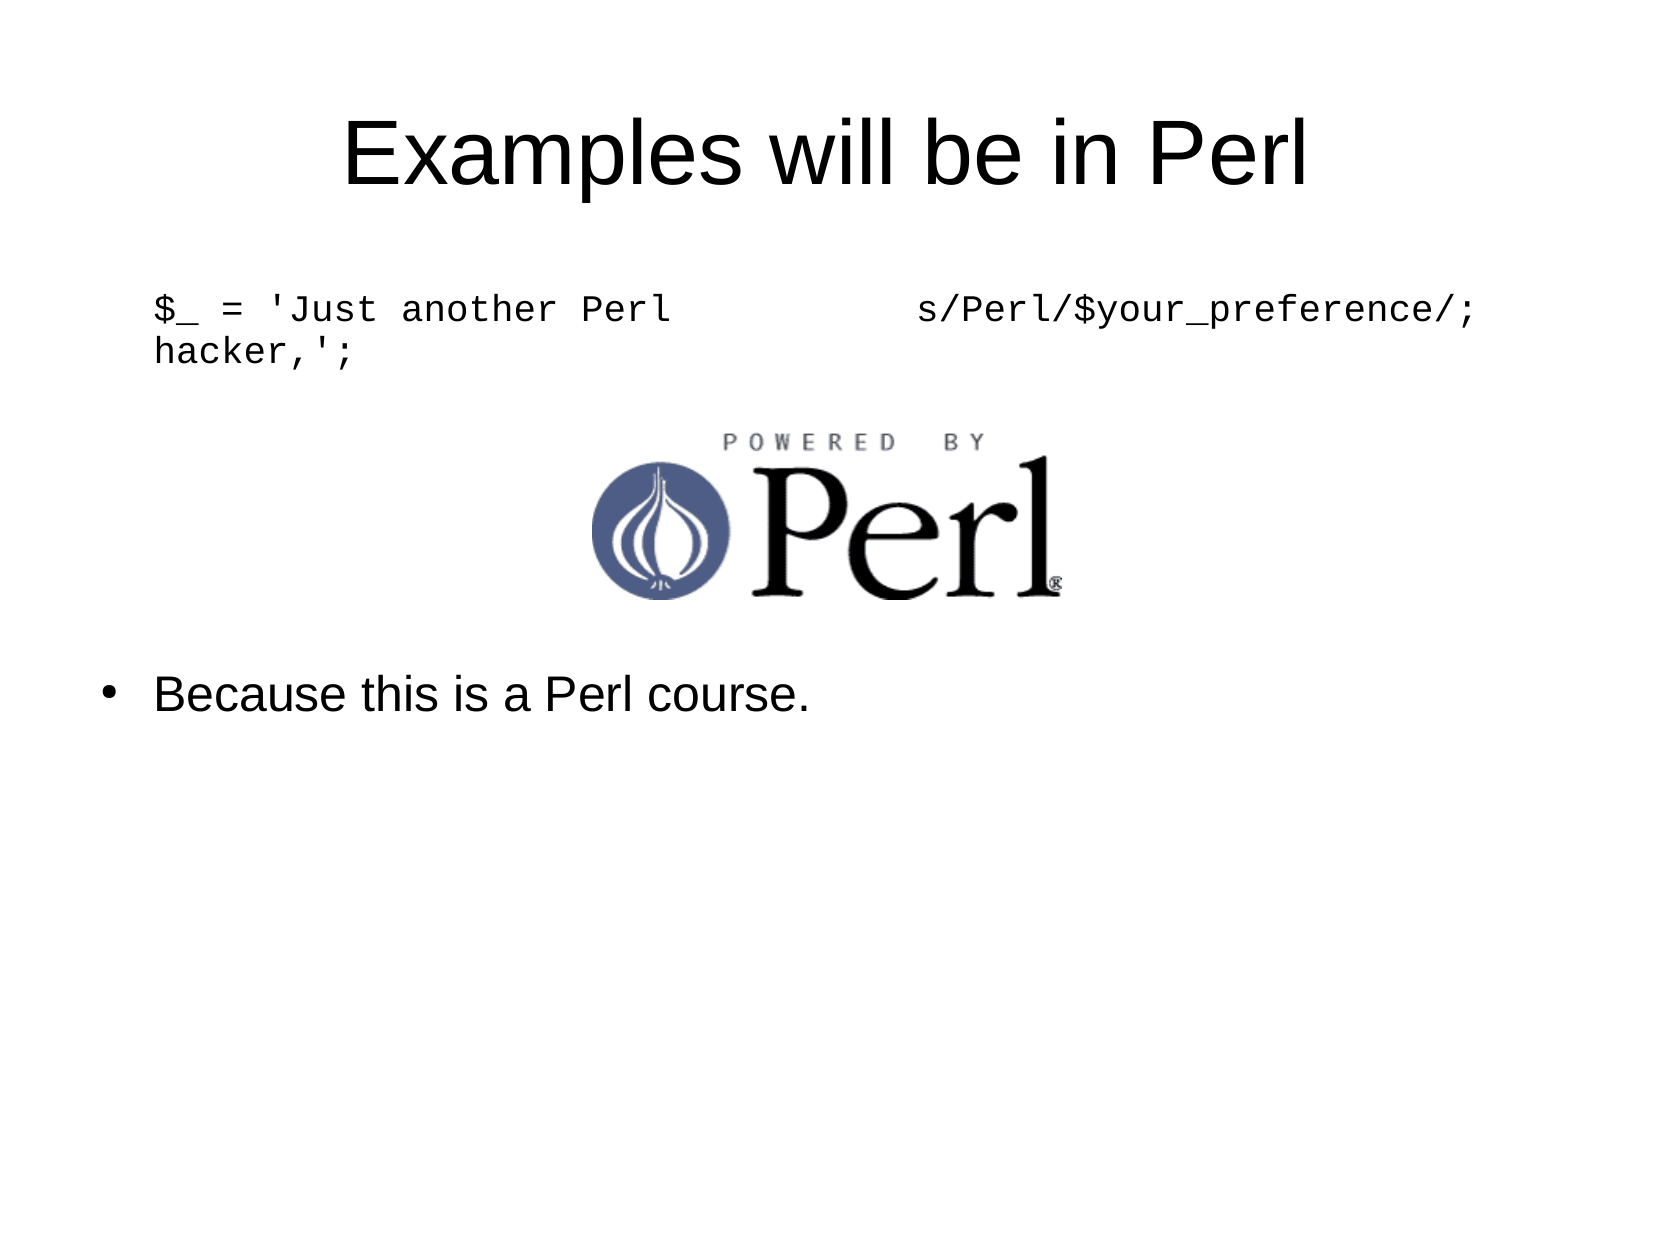

# Examples will be in Perl
$_ = 'Just another Perl hacker,';
s/Perl/$your_preference/;
Because this is a Perl course.